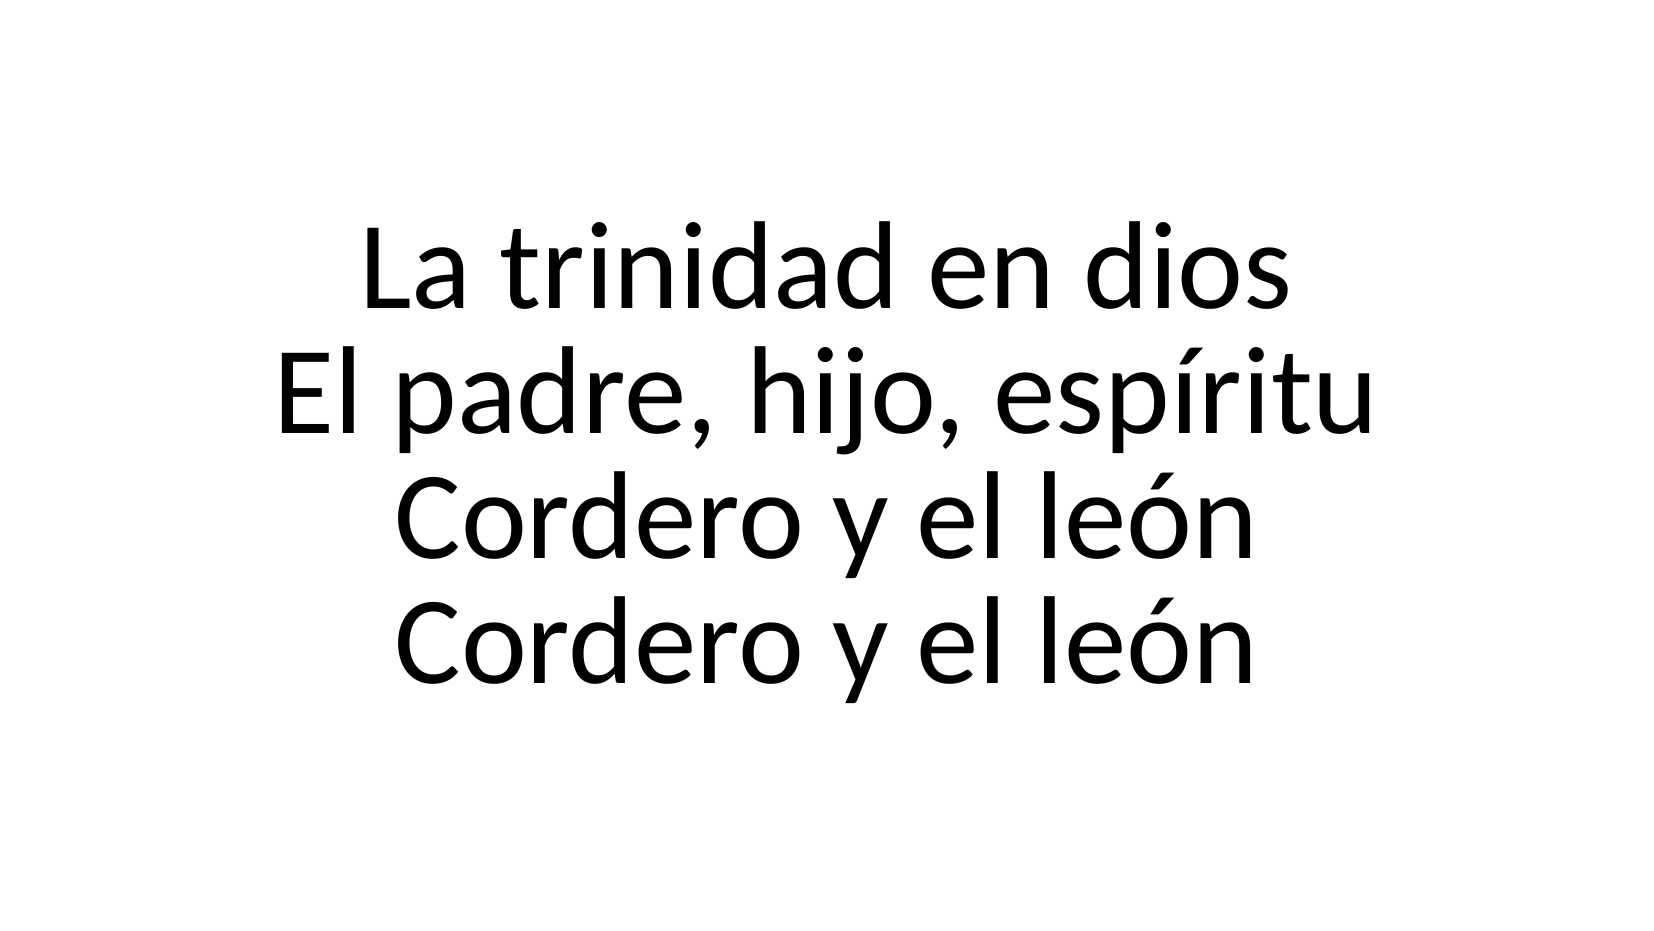

# La trinidad en dios El padre, hijo, espíritu Cordero y el león Cordero y el león